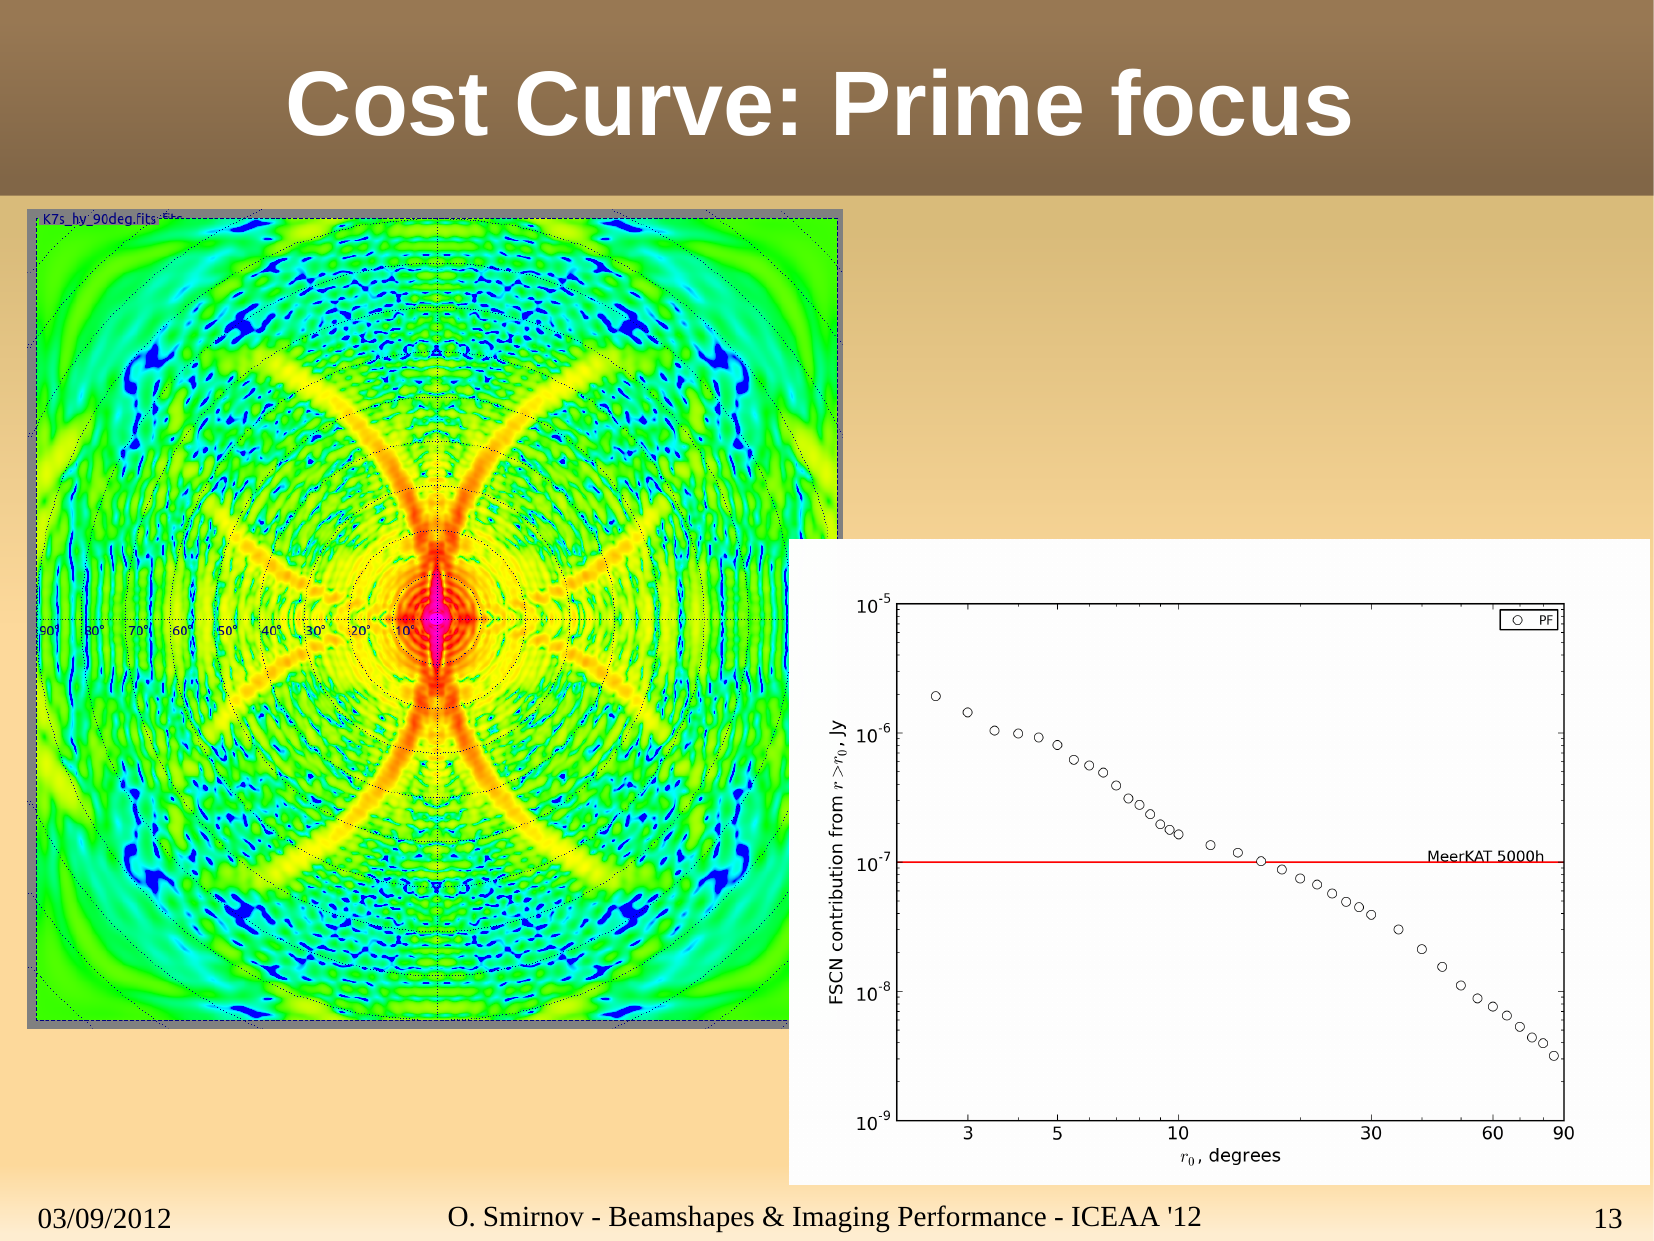

# Cost Curve: Prime focus
O. Smirnov - Beamshapes & Imaging Performance - ICEAA '12
03/09/2012
13